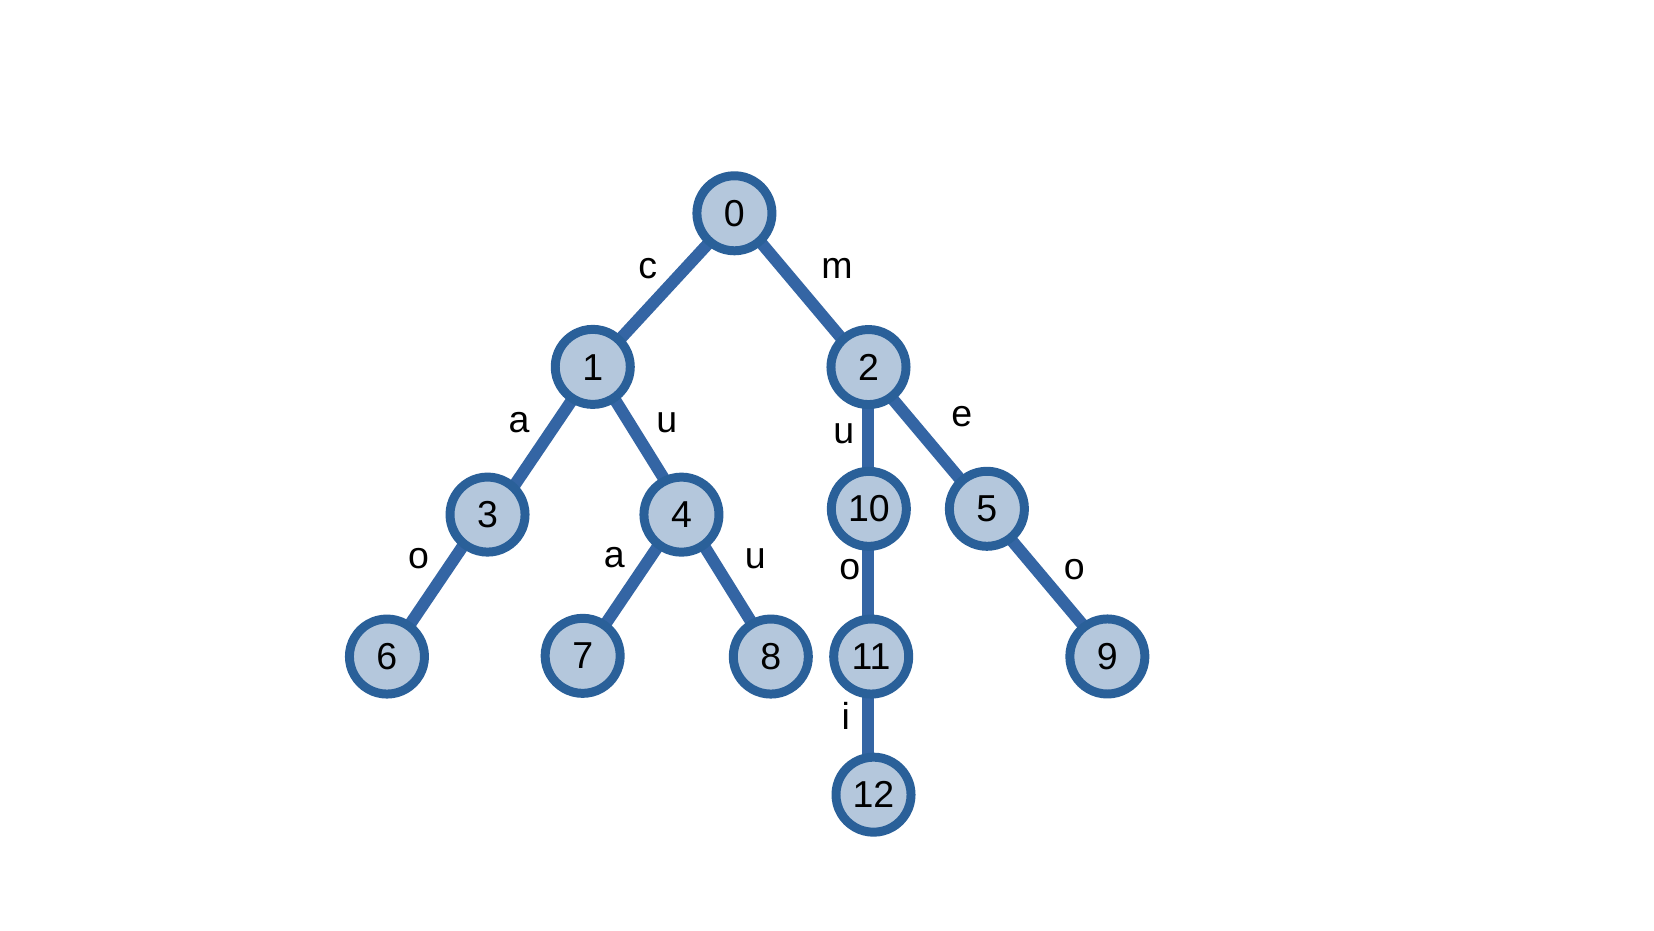

0
c
m
1
2
e
a
u
u
5
10
3
4
a
o
u
o
o
7
9
6
8
11
i
12